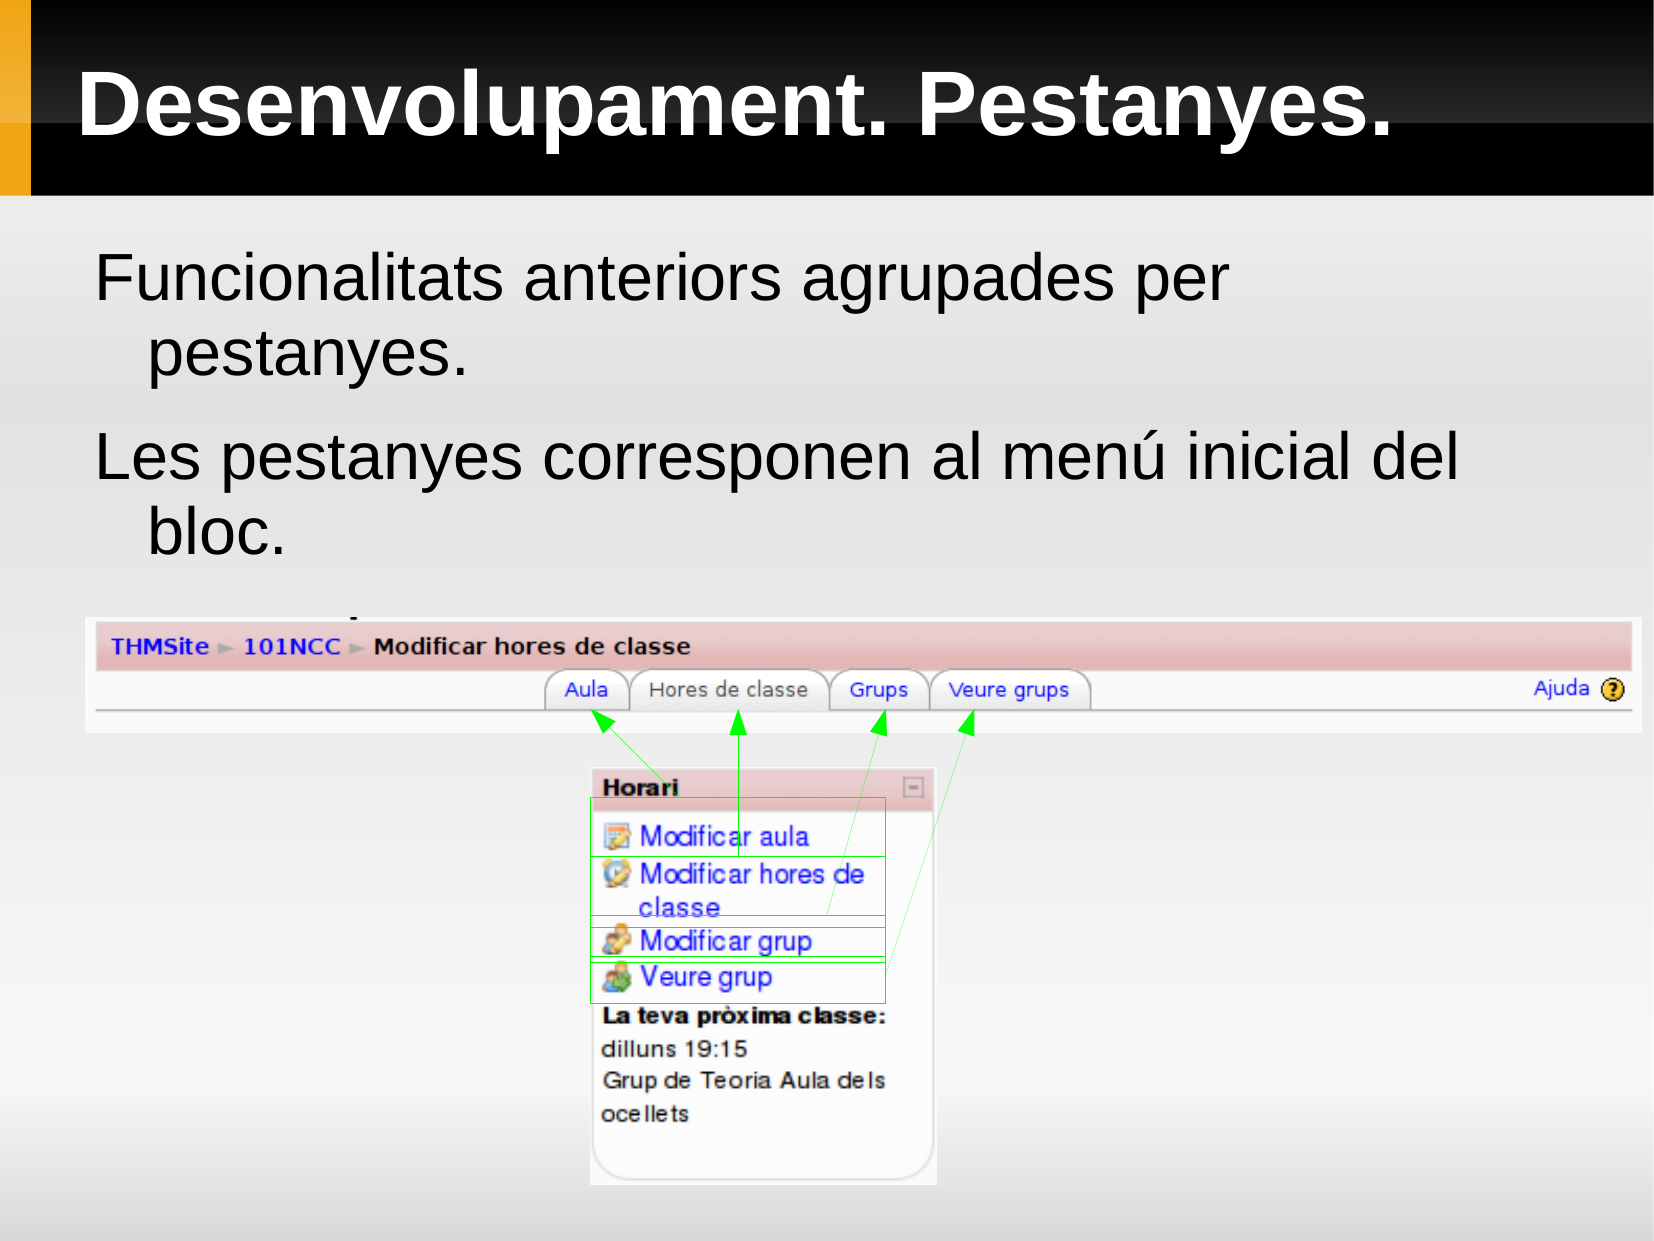

Desenvolupament. Pestanyes.
# Funcionalitats anteriors agrupades per pestanyes.
Les pestanyes corresponen al menú inicial del bloc.